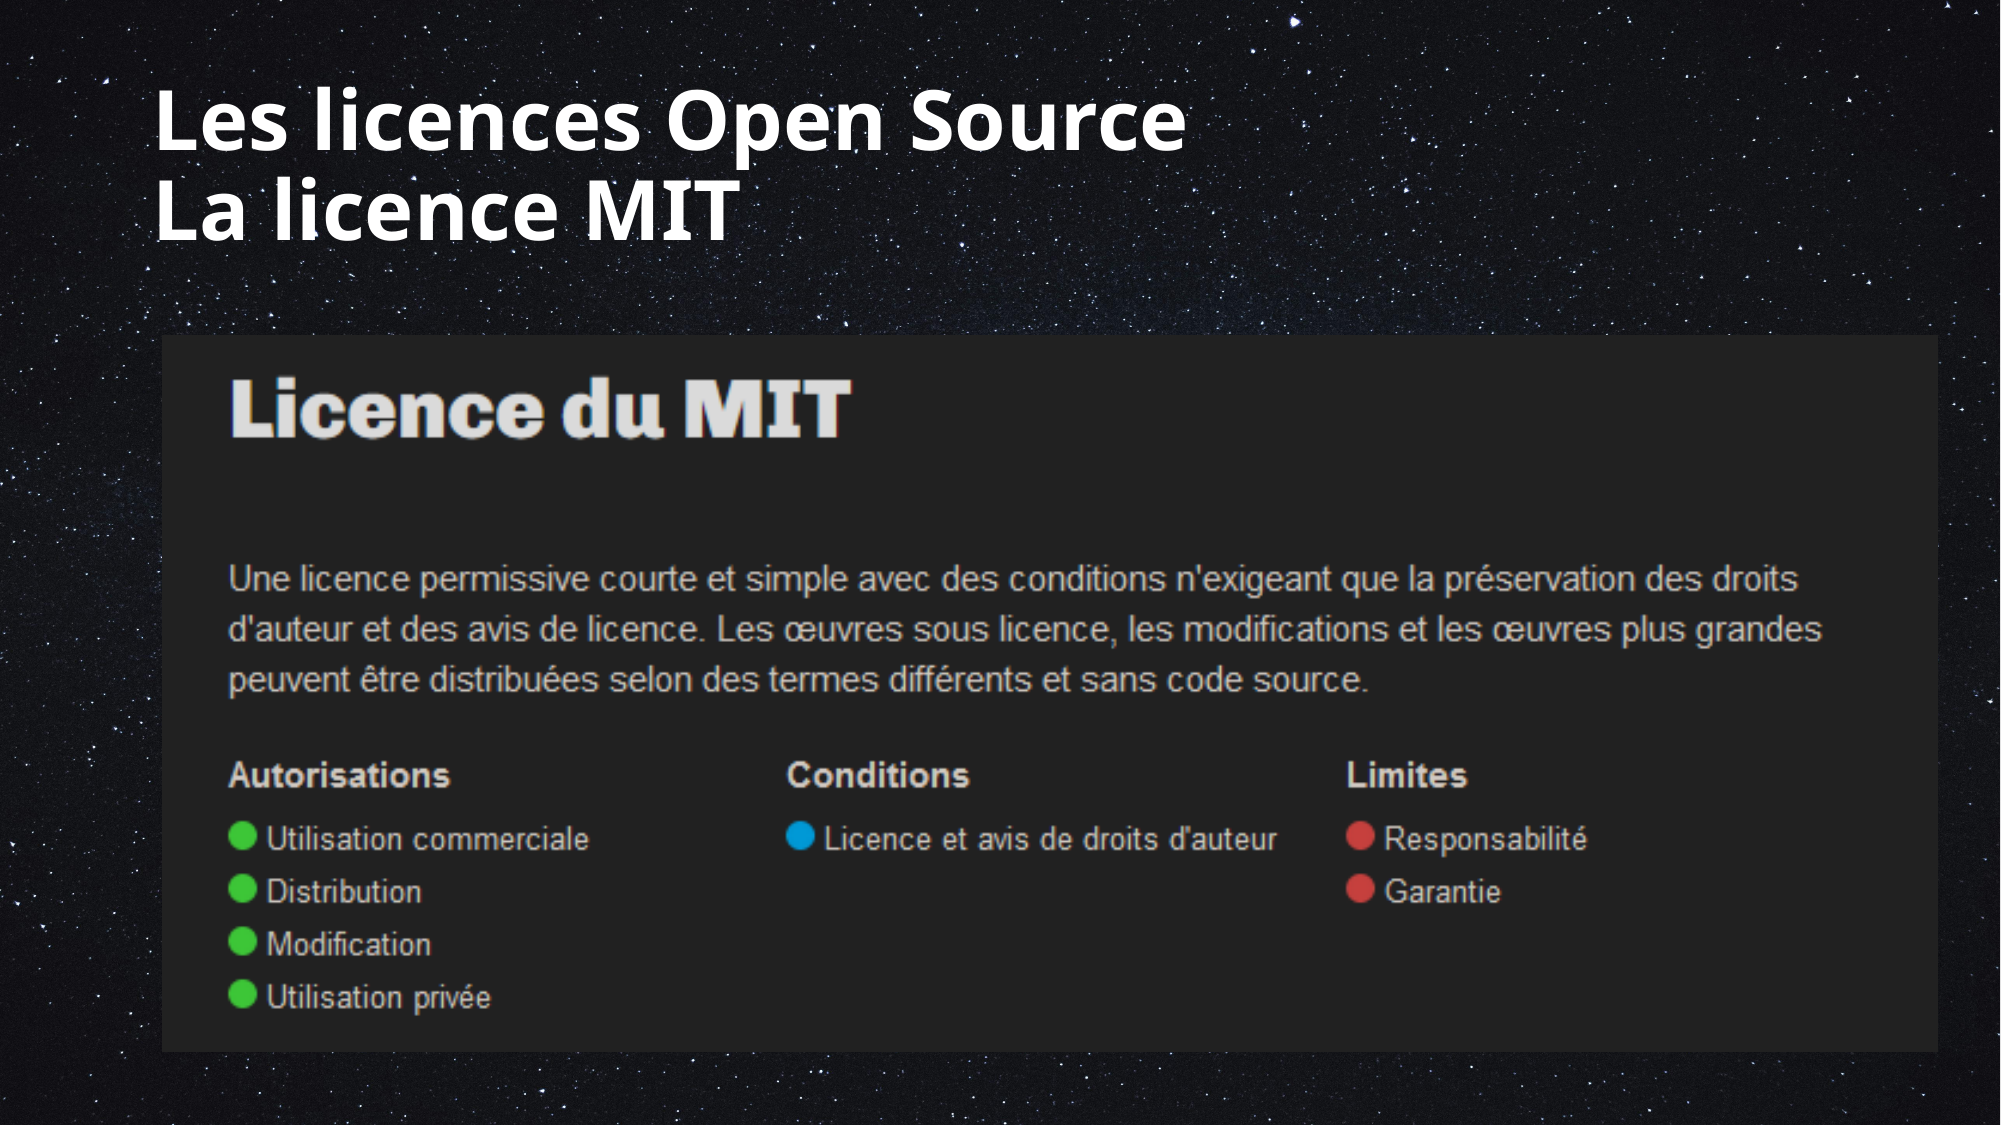

# Les licences Open Source La licence MIT